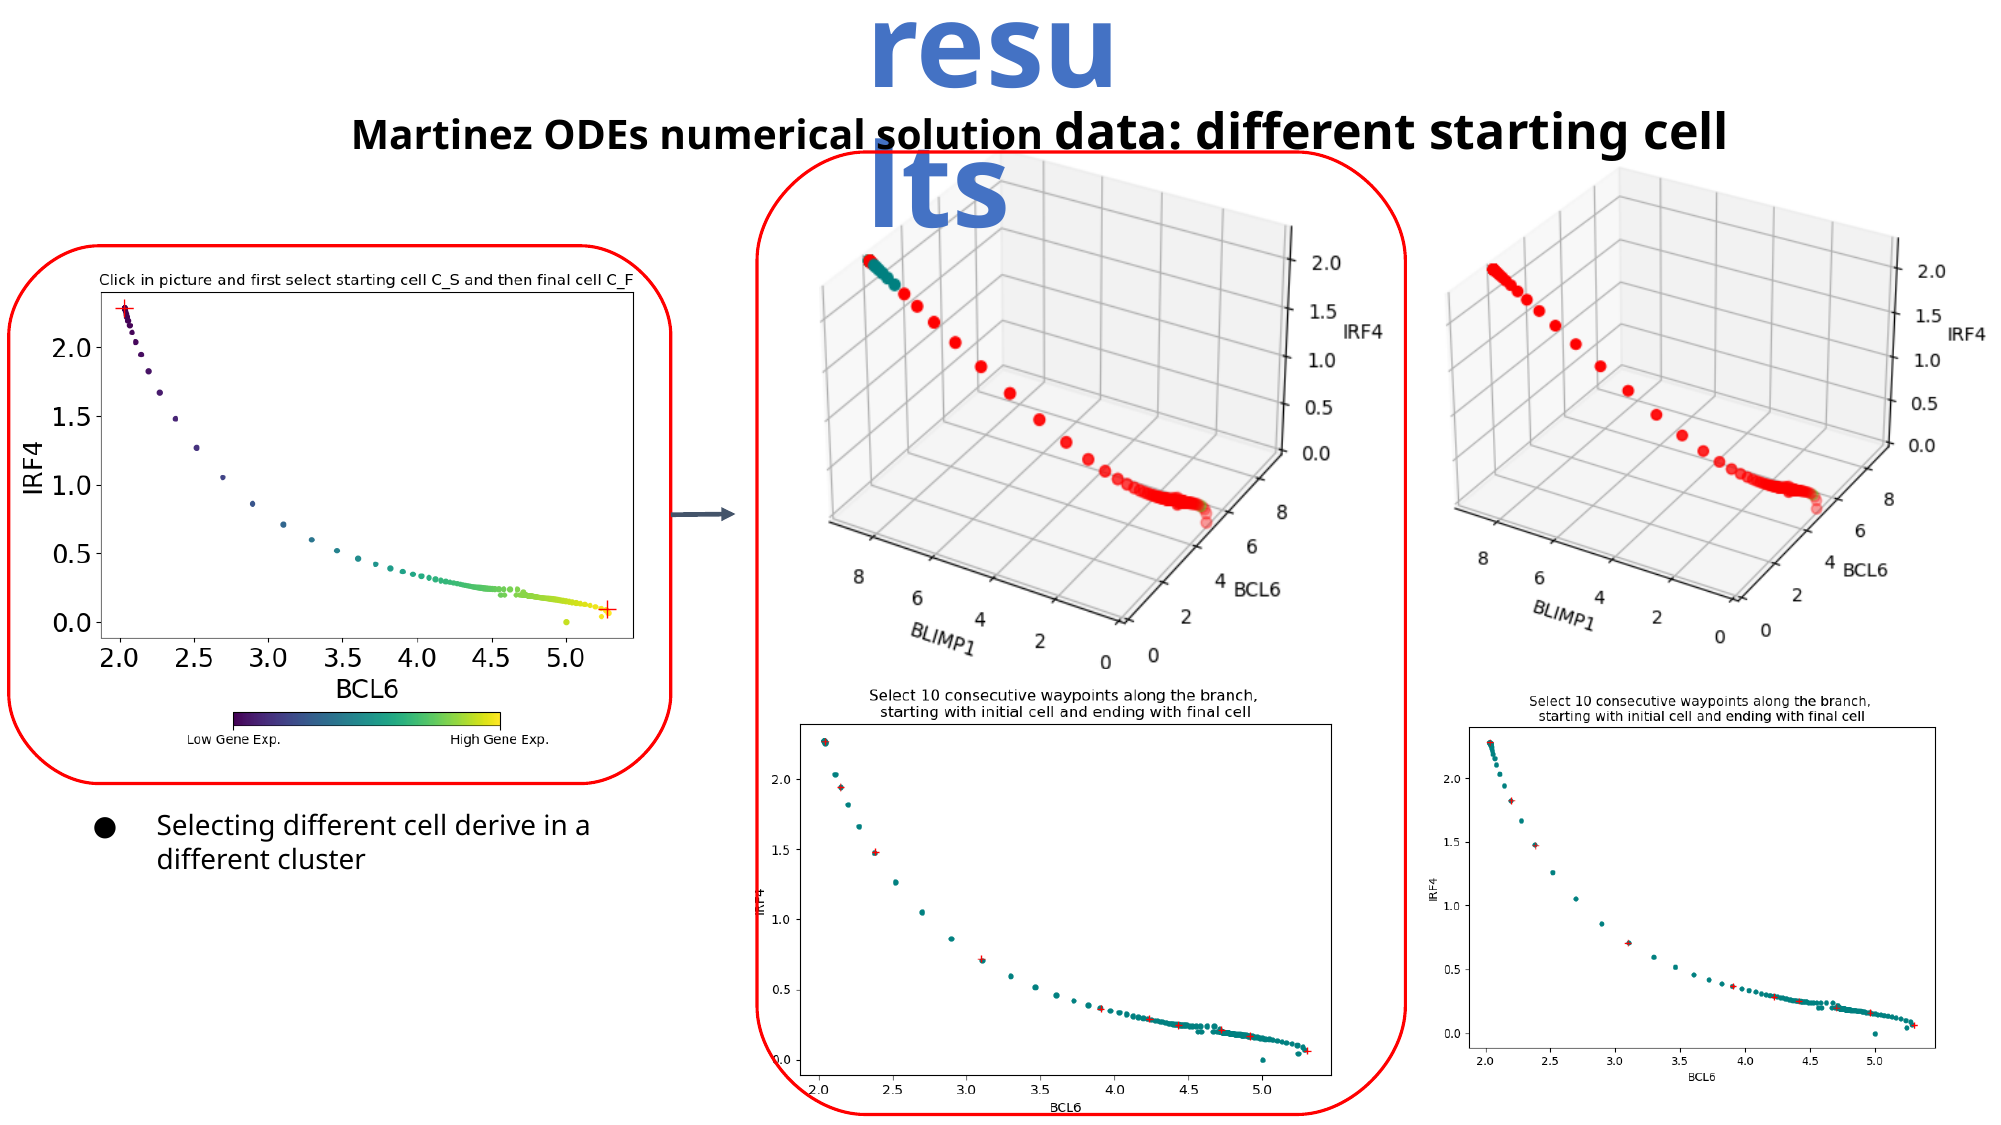

results
Martinez ODEs numerical solution data: different starting cell
Selecting different cell derive in a different cluster